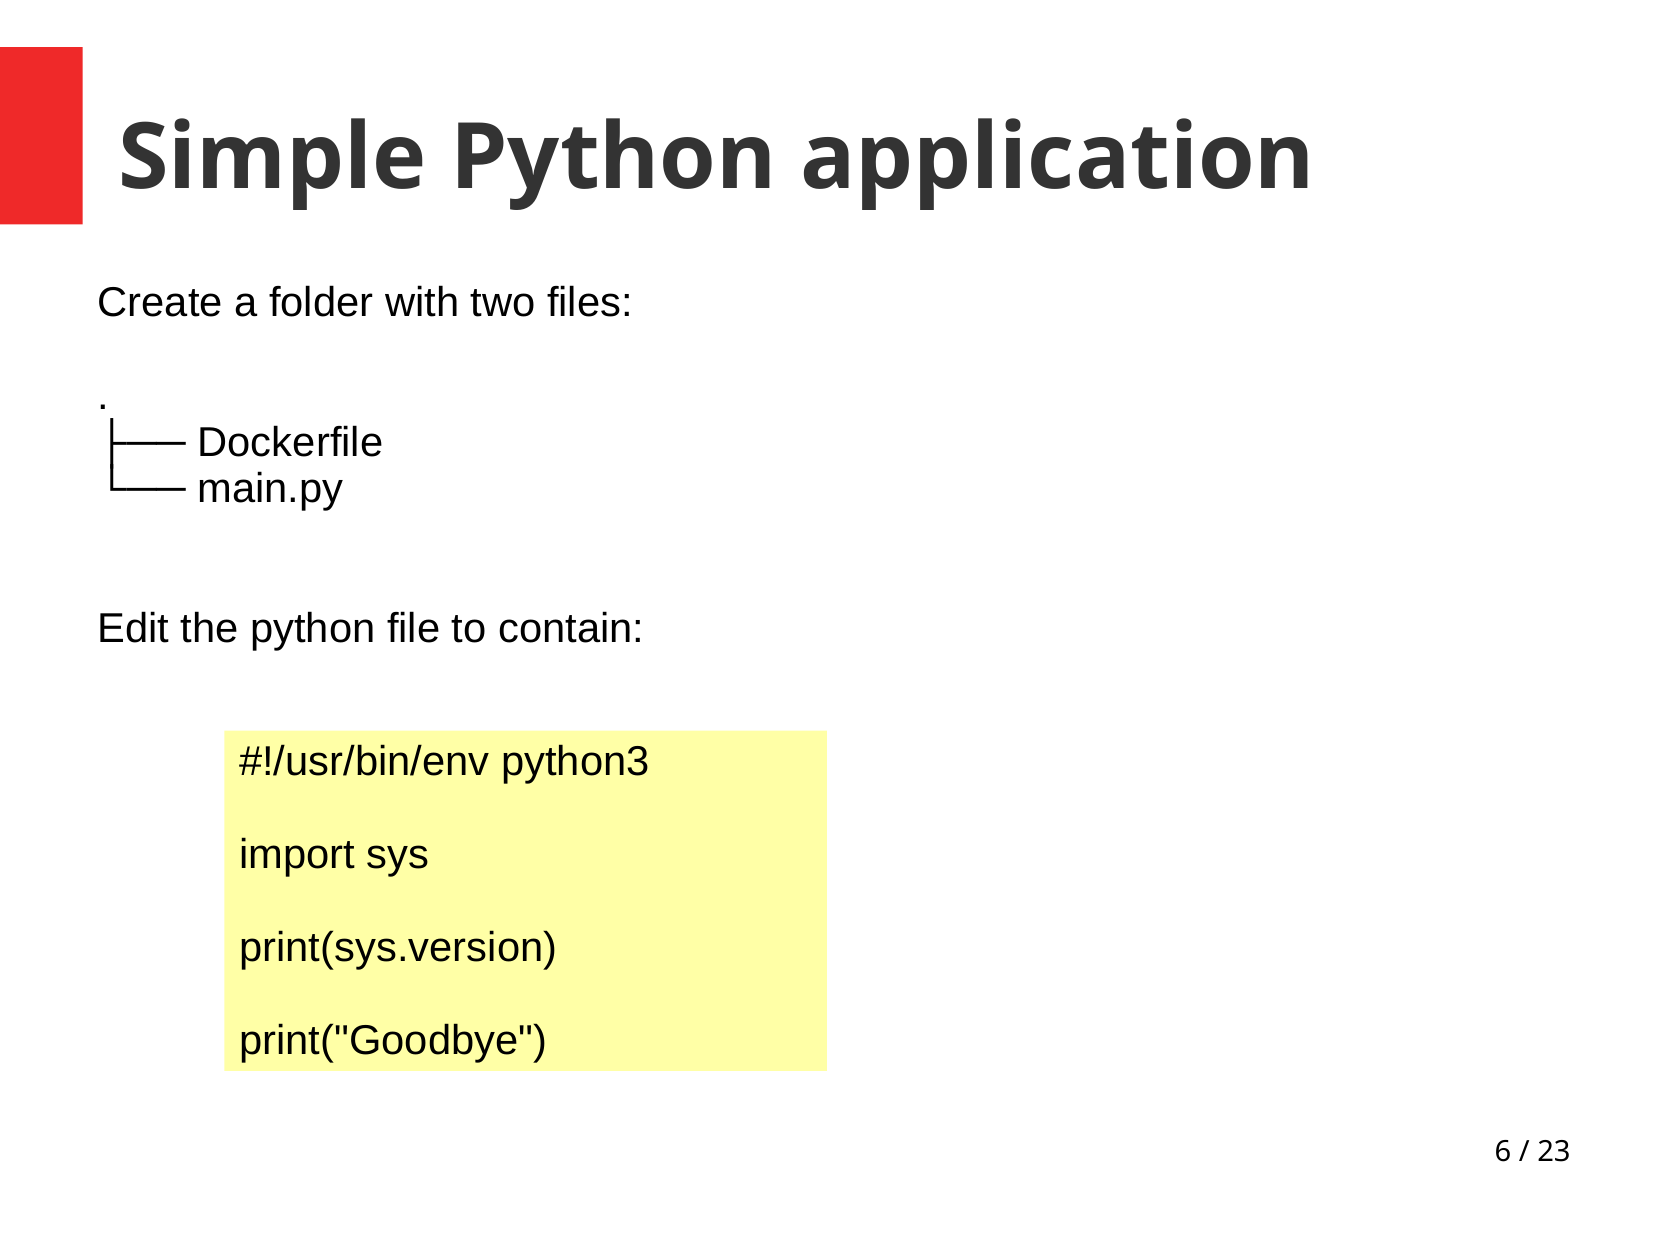

# Simple Python application
Create a folder with two files:
.
├── Dockerfile
└── main.py
Edit the python file to contain:
#!/usr/bin/env python3
import sys
print(sys.version)
print("Goodbye")
6